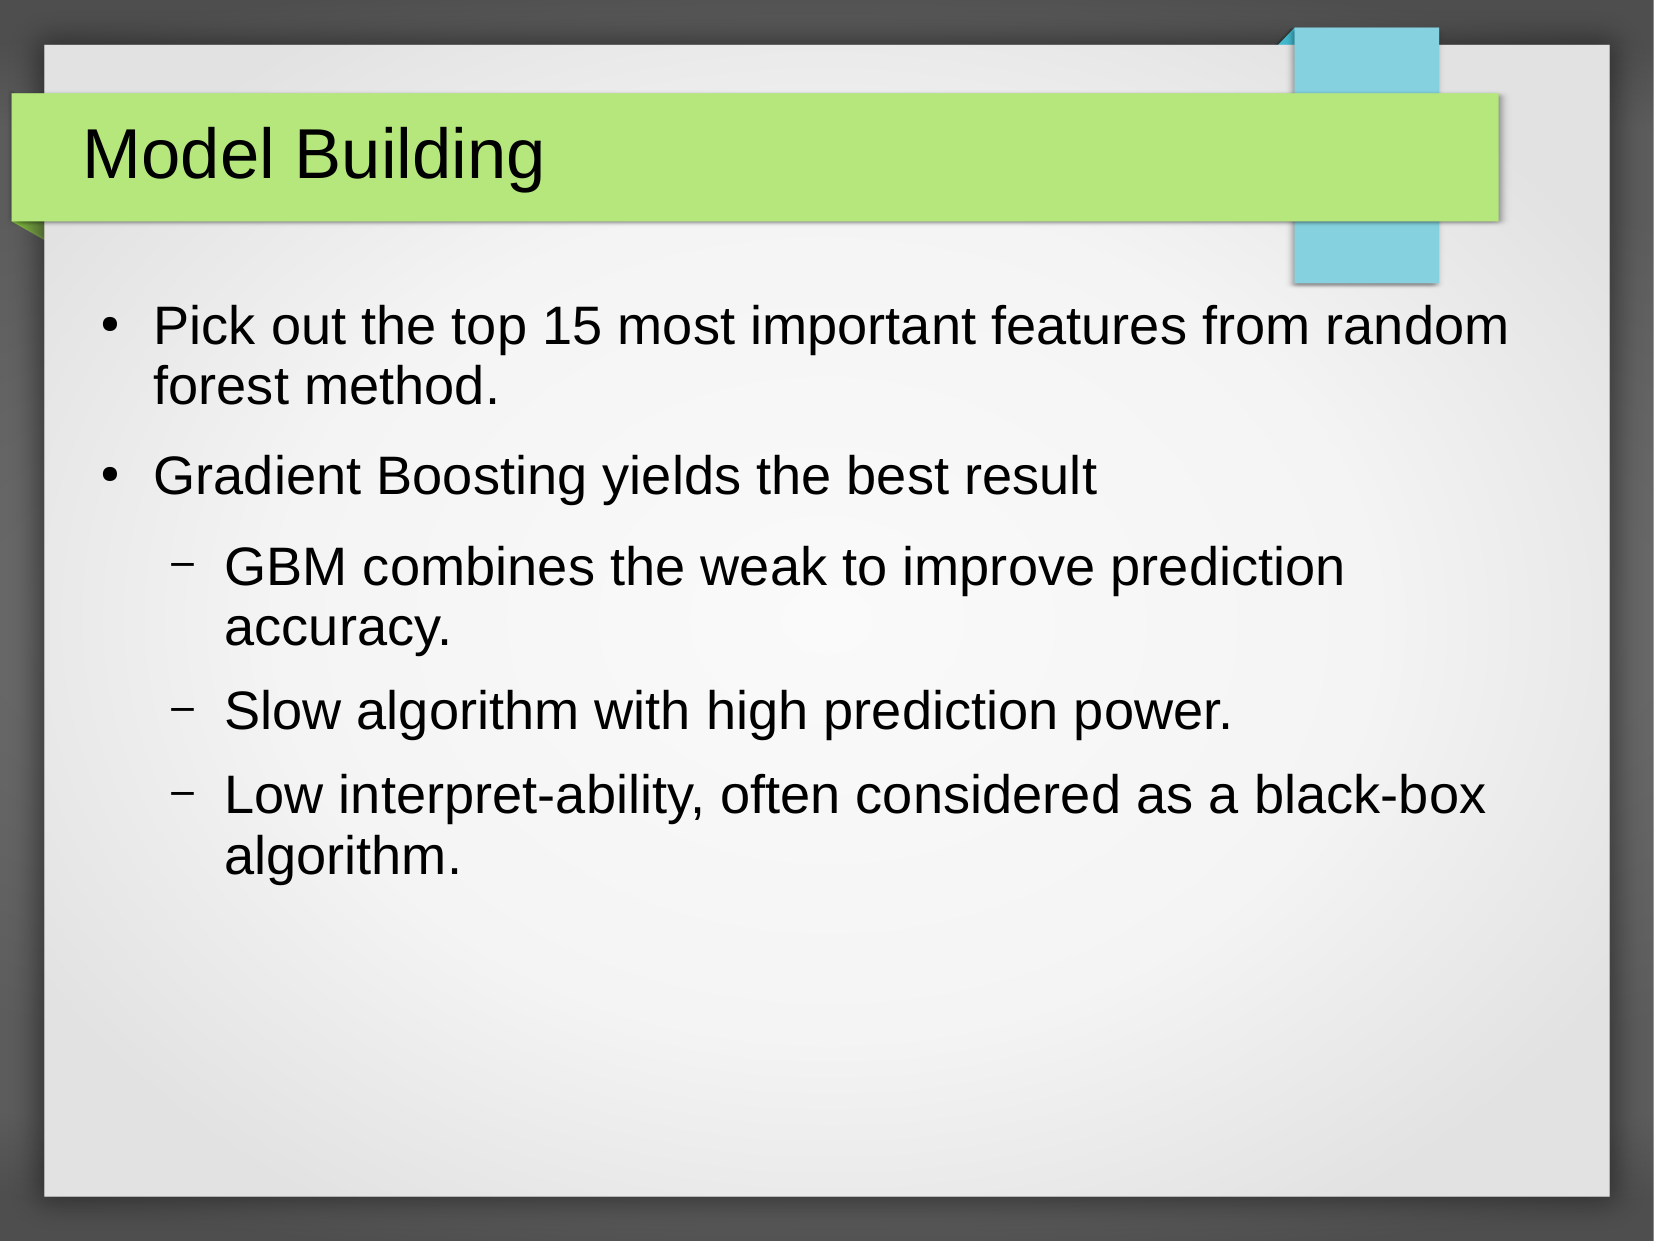

# Model Building
Pick out the top 15 most important features from random forest method.
Gradient Boosting yields the best result
GBM combines the weak to improve prediction accuracy.
Slow algorithm with high prediction power.
Low interpret-ability, often considered as a black-box algorithm.